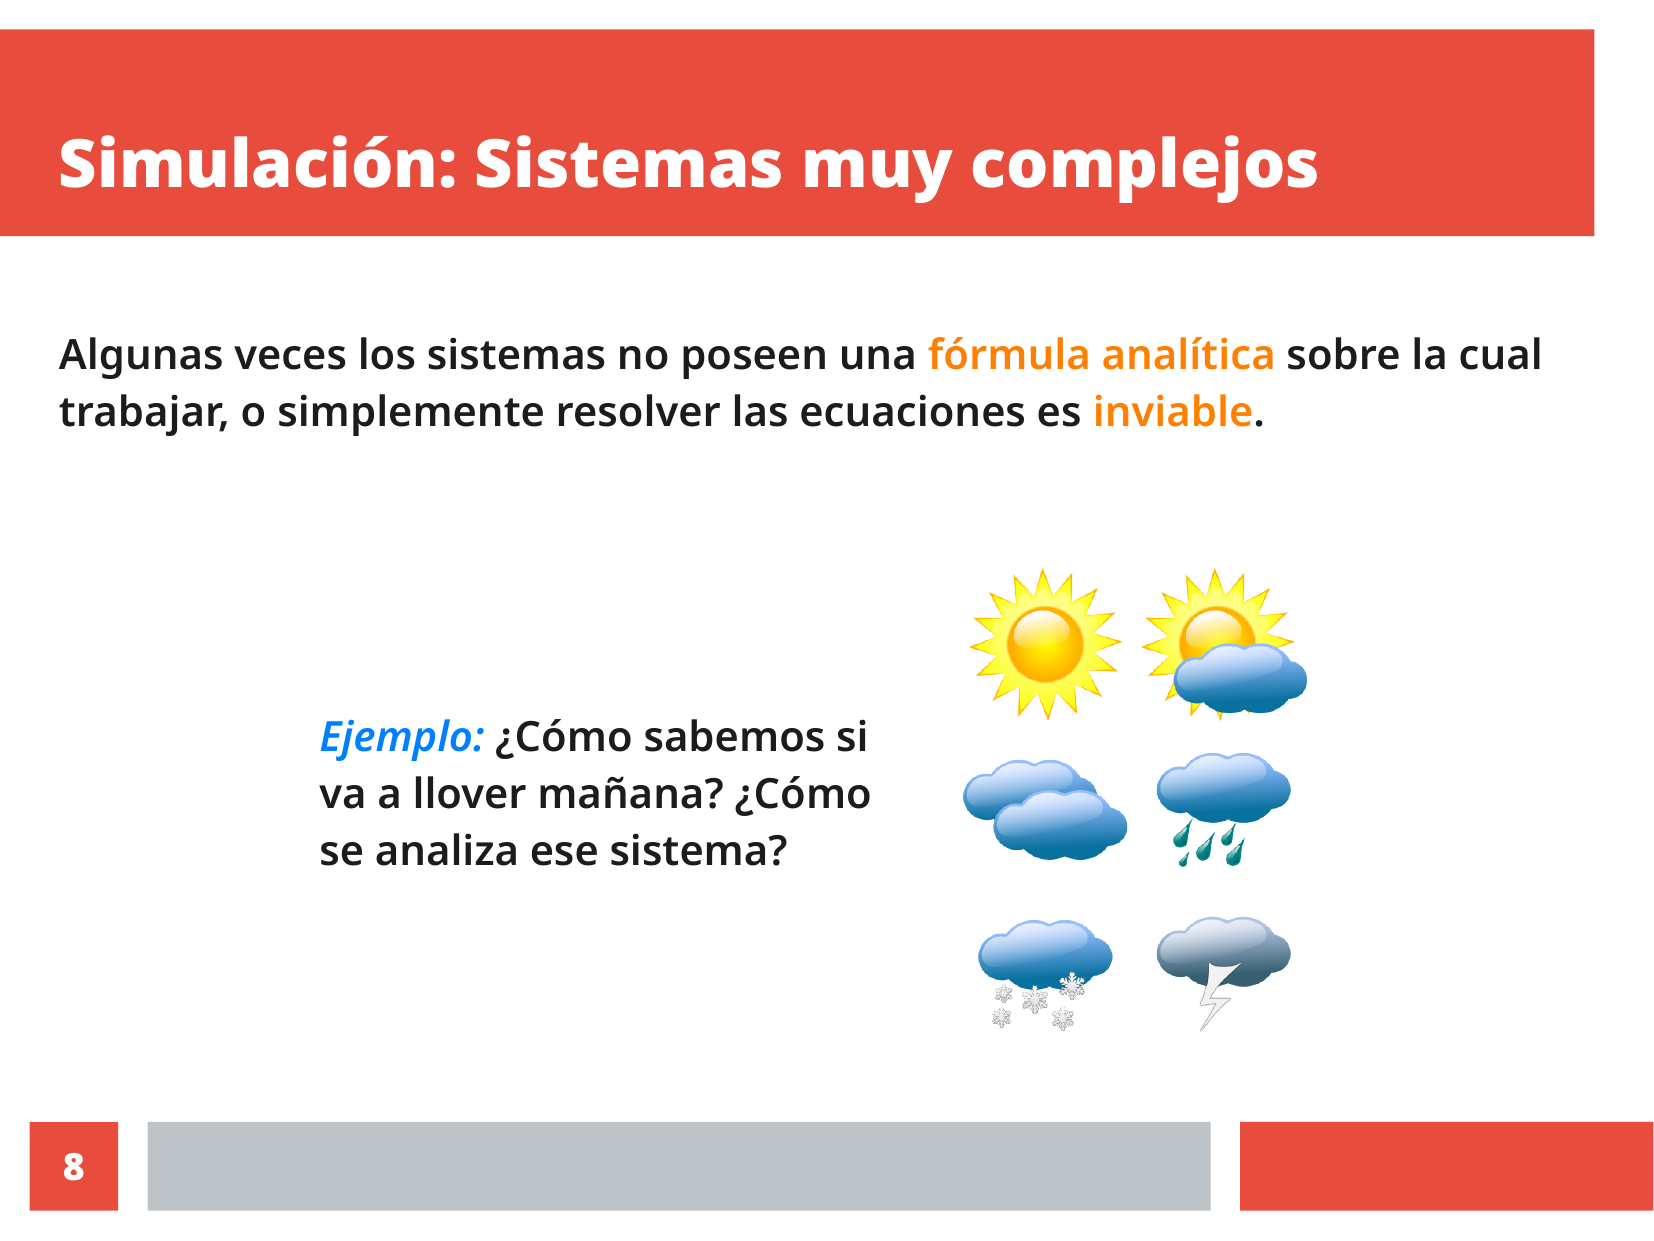

# Simulación: Sistemas muy complejos
Algunas veces los sistemas no poseen una fórmula analítica sobre la cual trabajar, o simplemente resolver las ecuaciones es inviable.
Ejemplo: ¿Cómo sabemos si va a llover mañana? ¿Cómo se analiza ese sistema?
8